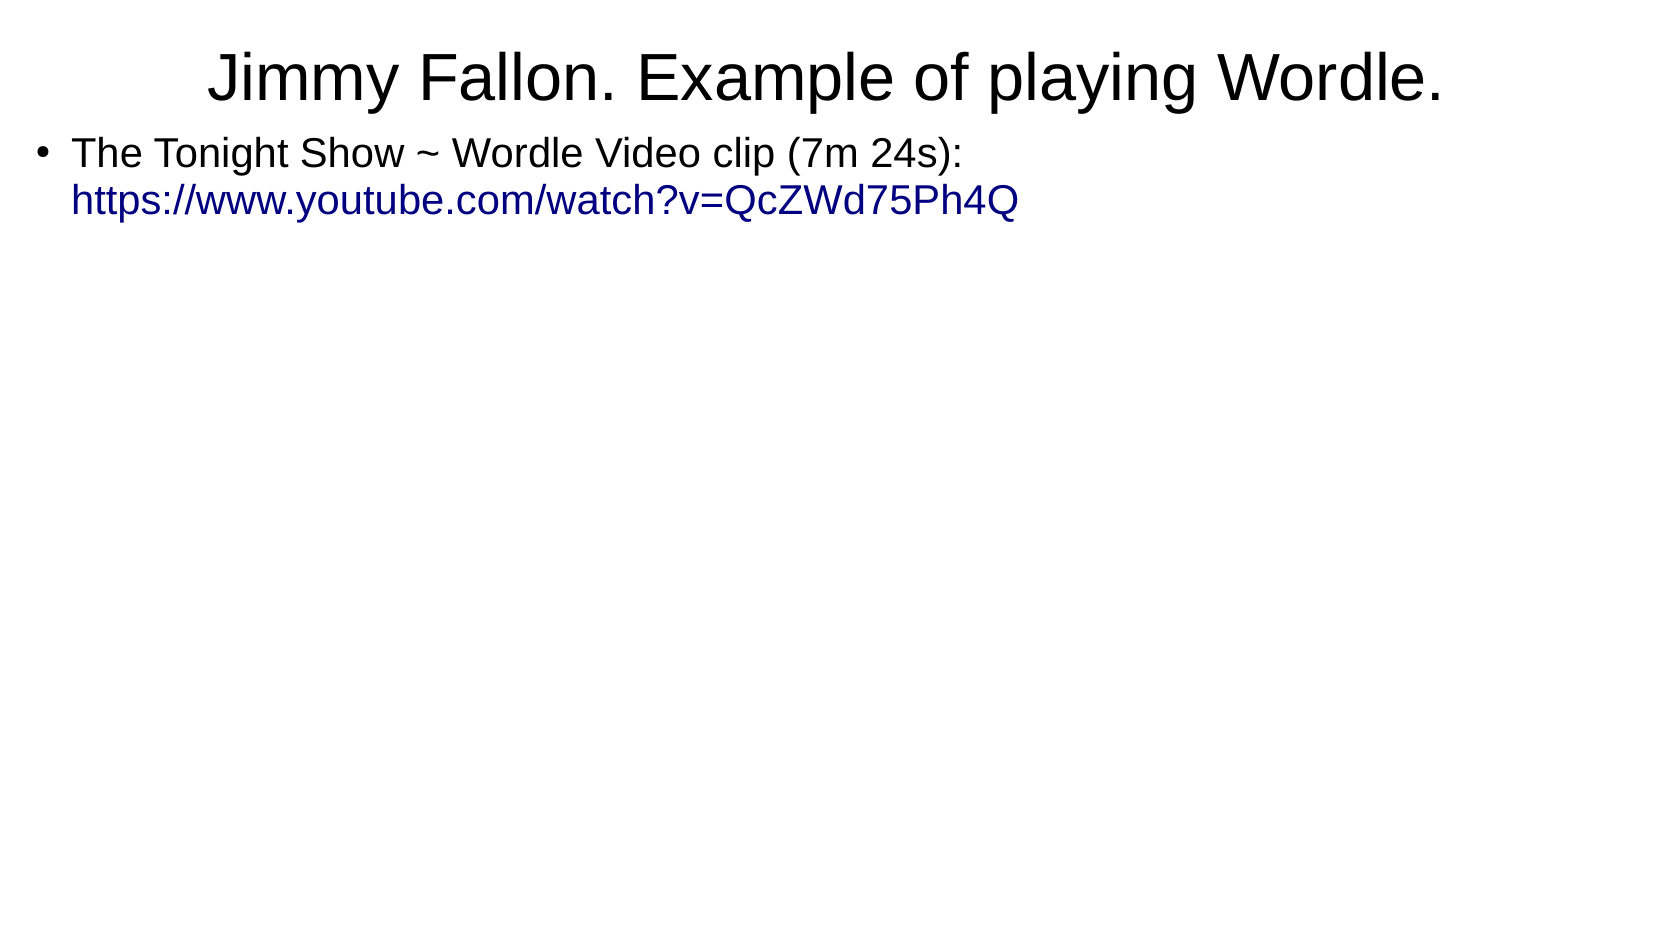

# Jimmy Fallon. Example of playing Wordle.
The Tonight Show ~ Wordle Video clip (7m 24s): https://www.youtube.com/watch?v=QcZWd75Ph4Q